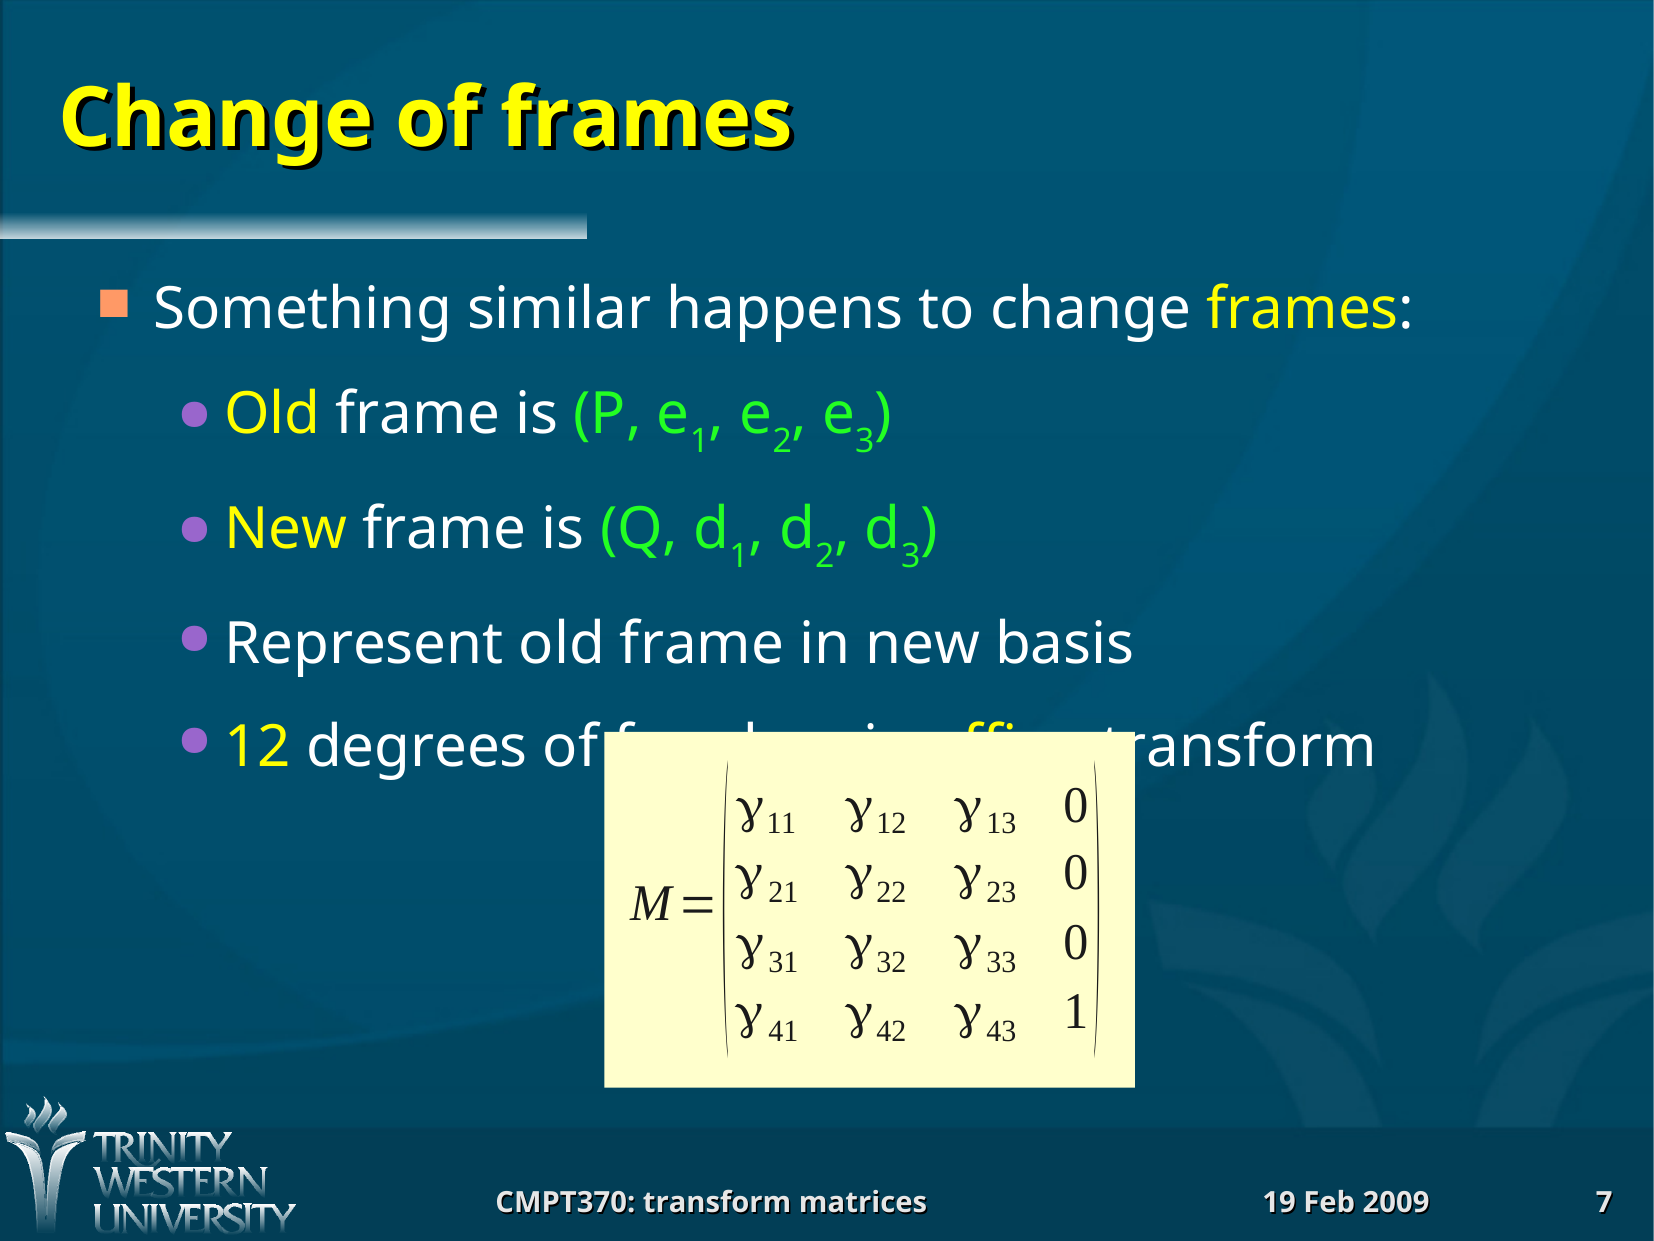

# Change of frames
Something similar happens to change frames:
Old frame is (P, e1, e2, e3)
New frame is (Q, d1, d2, d3)
Represent old frame in new basis
12 degrees of freedom in affine transform
CMPT370: transform matrices
19 Feb 2009
7